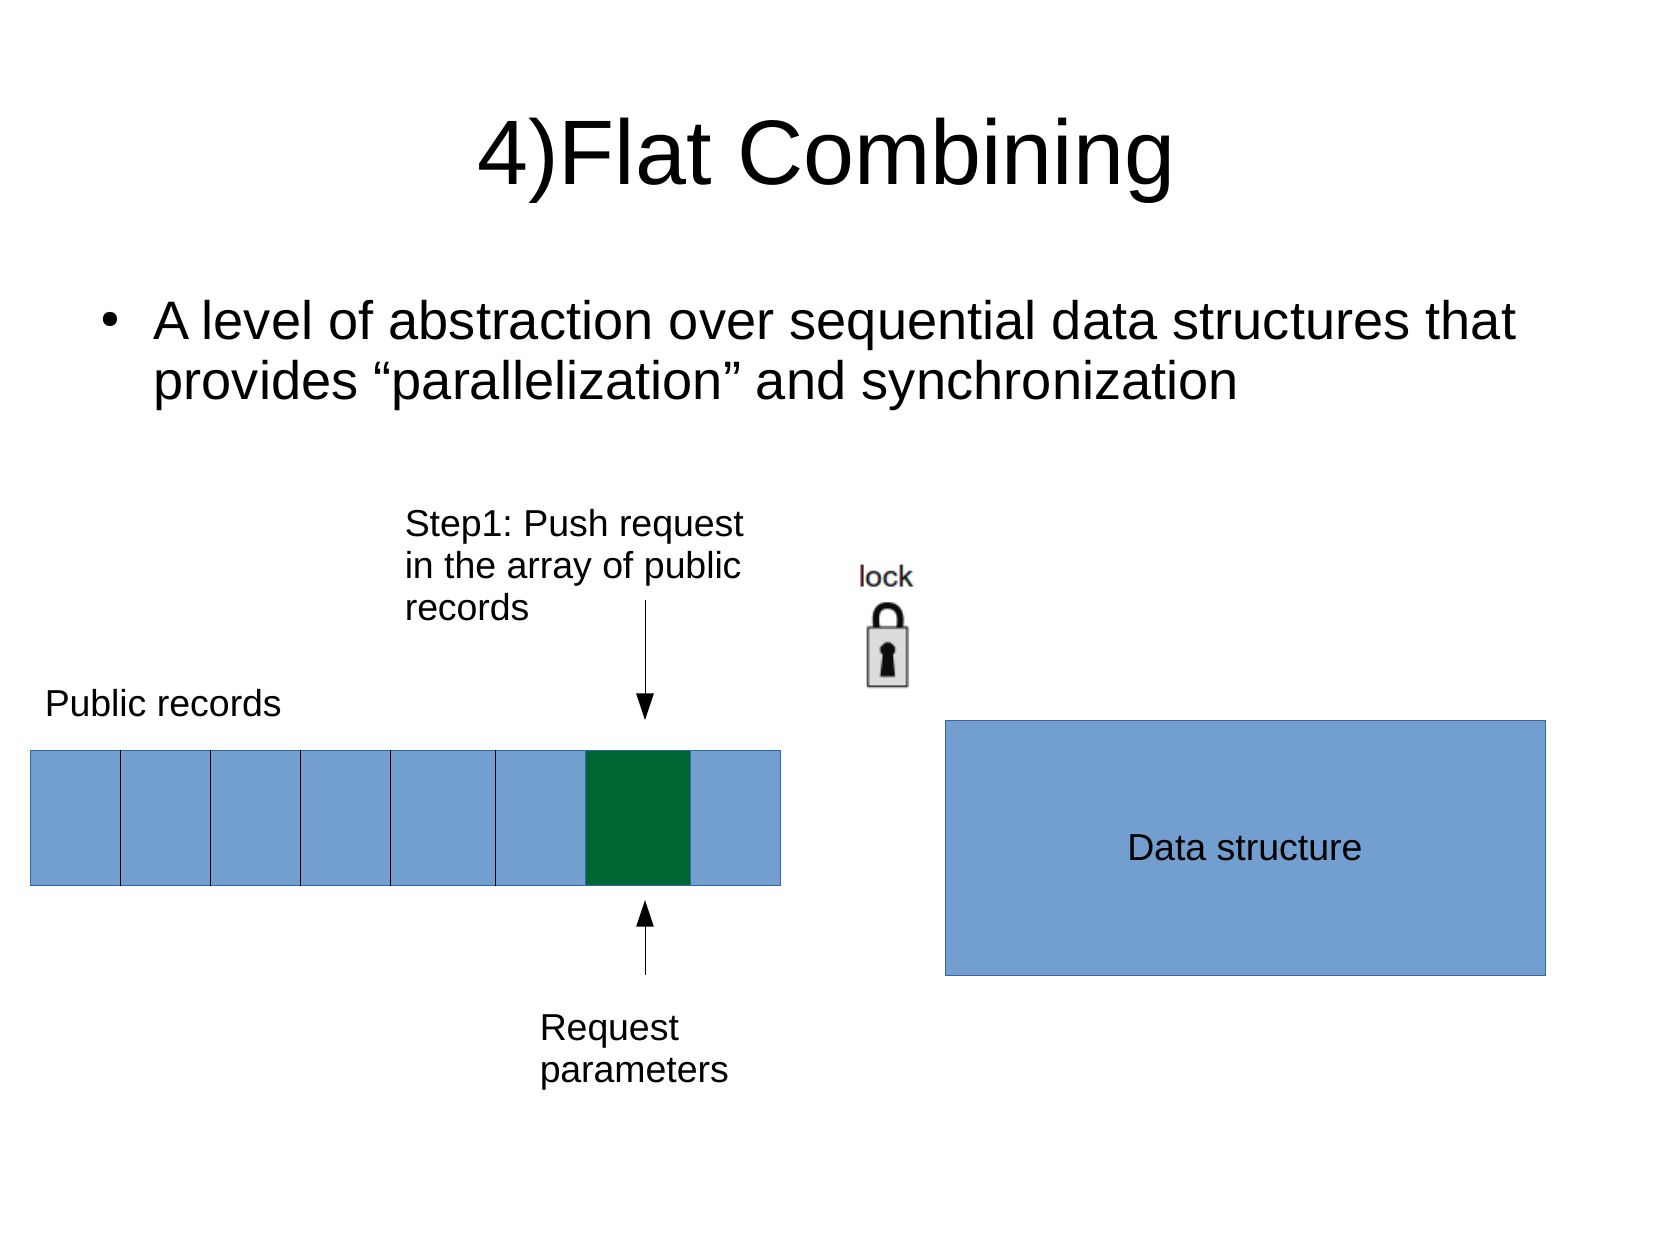

# 4)Flat Combining
A level of abstraction over sequential data structures that provides “parallelization” and synchronization
Step1: Push request in the array of public records
Public records
Data structure
Request parameters